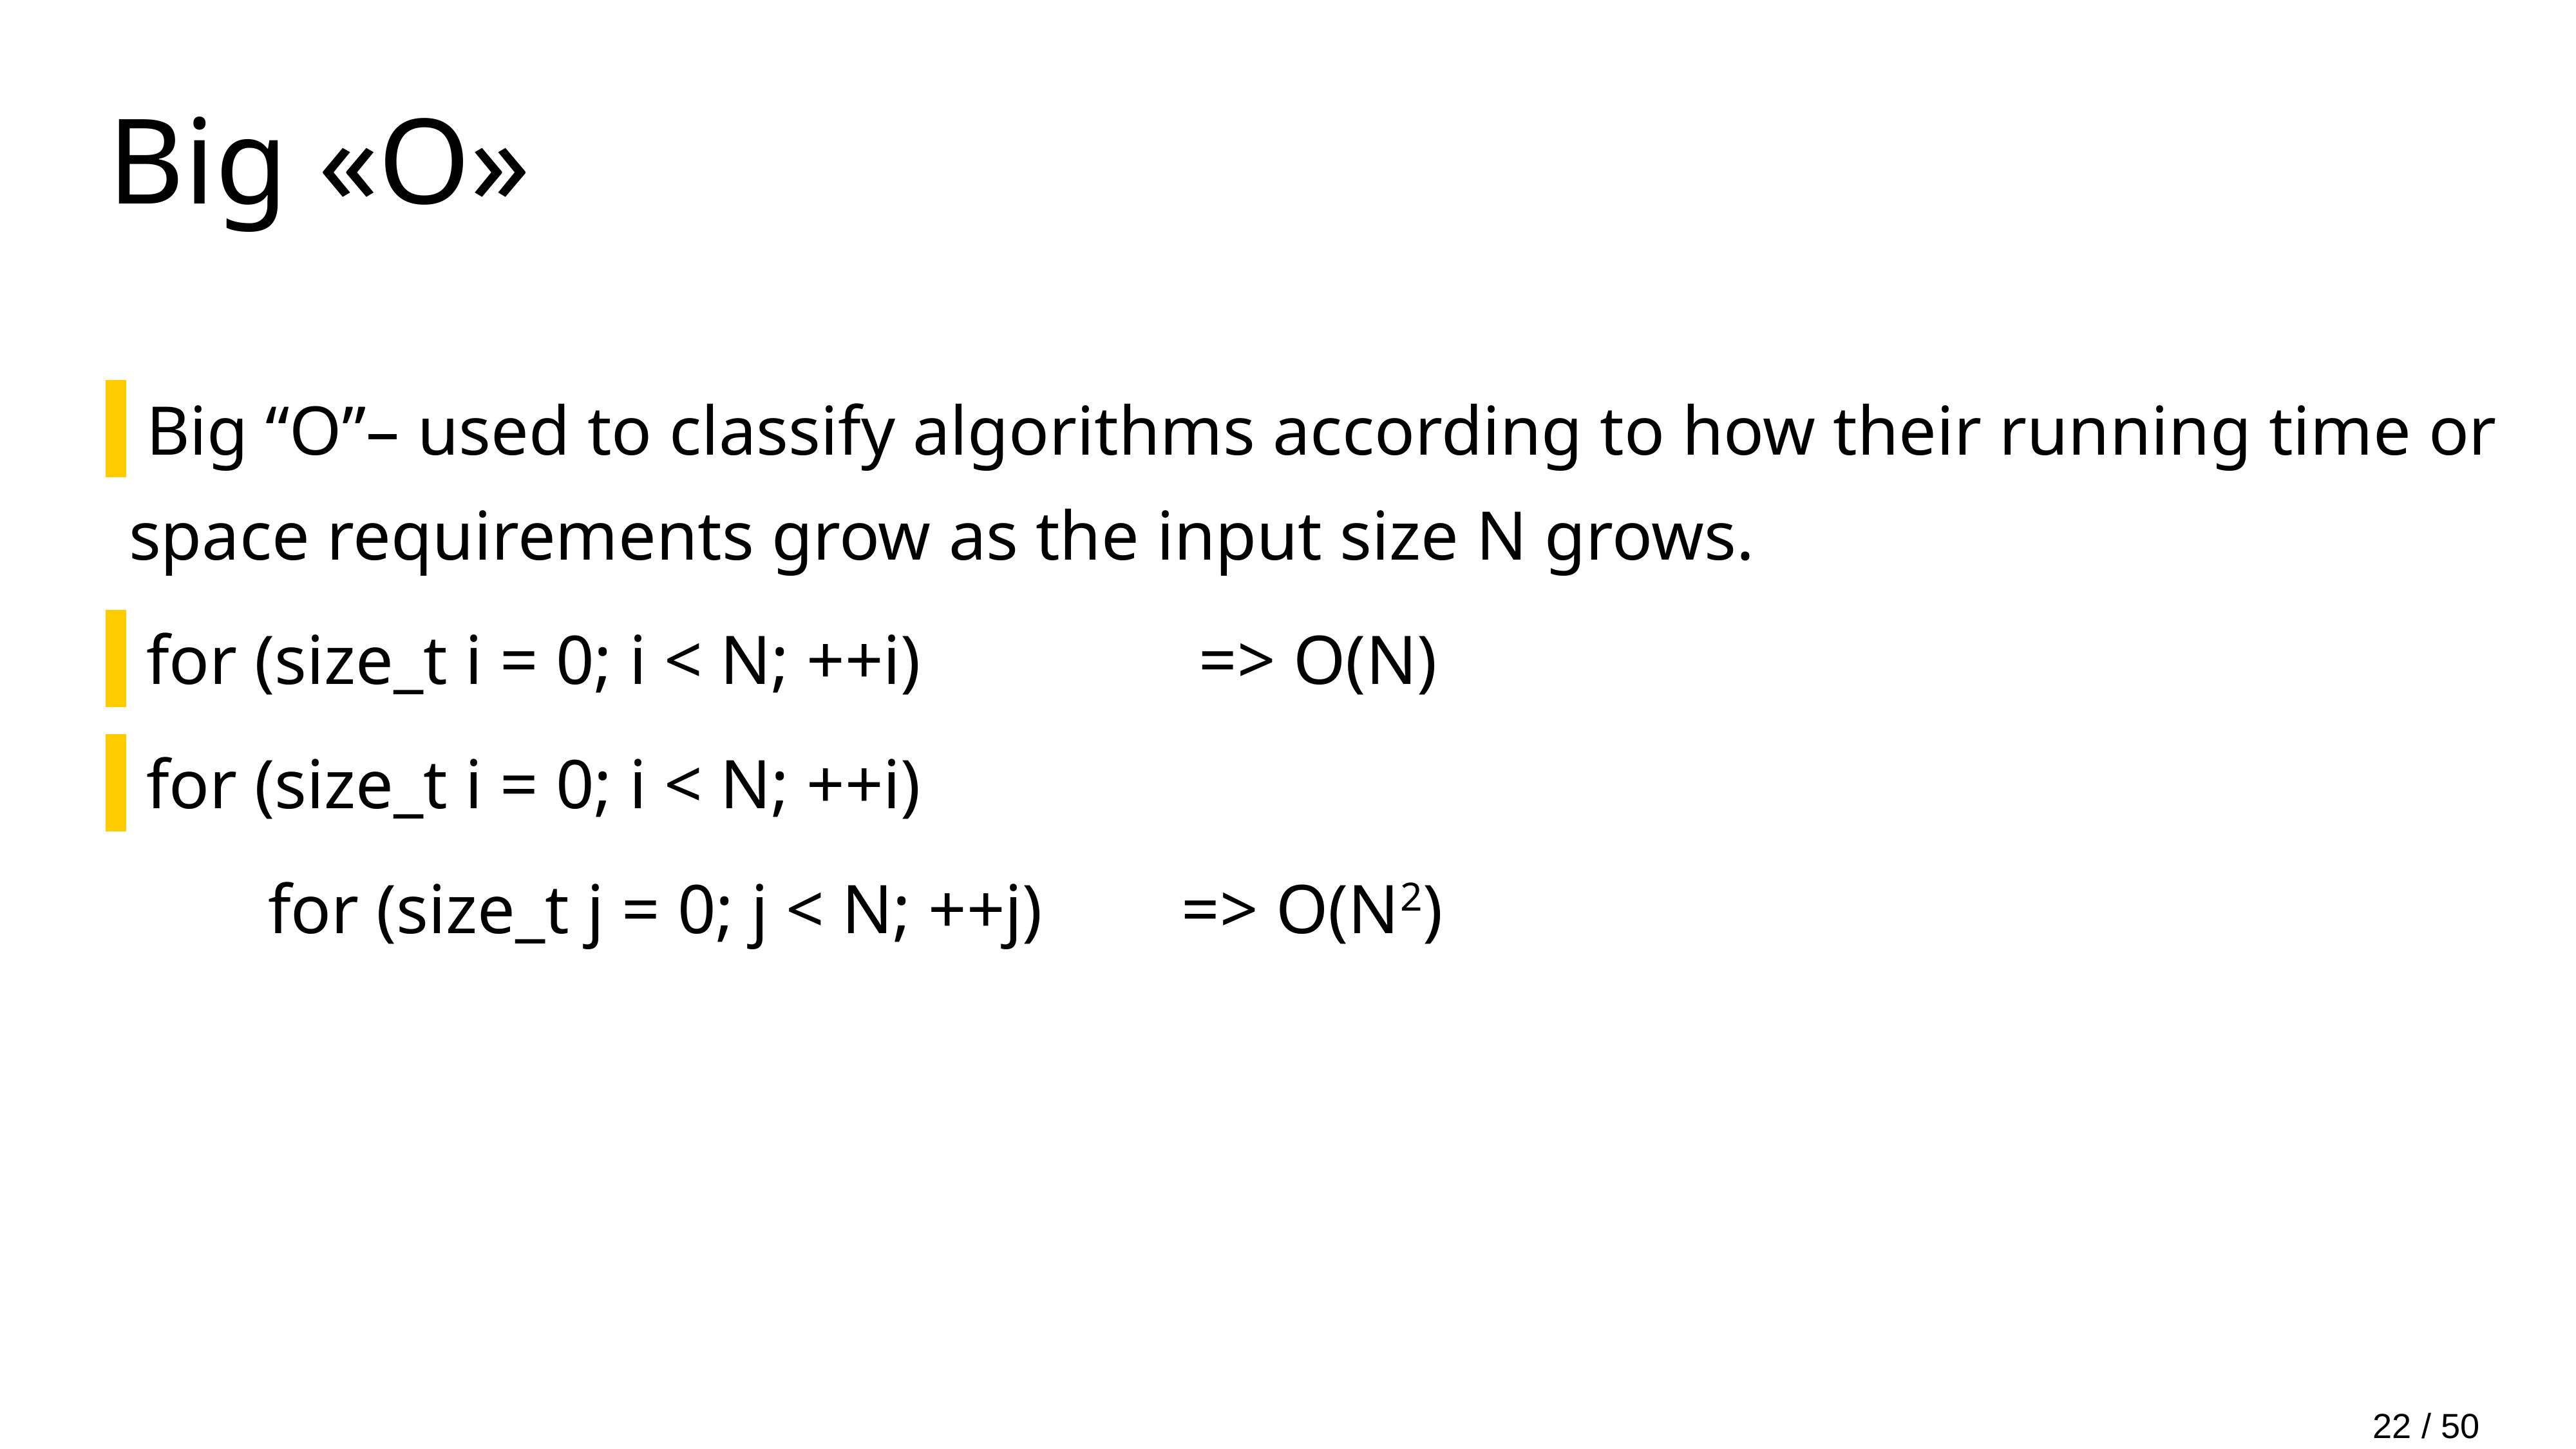

# Big «О»
 Big “О”– used to classify algorithms according to how their running time or space requirements grow as the input size N grows.
 for (size_t i = 0; i < N; ++i) => O(N)
 for (size_t i = 0; i < N; ++i)
 for (size_t j = 0; j < N; ++j) => O(N2)